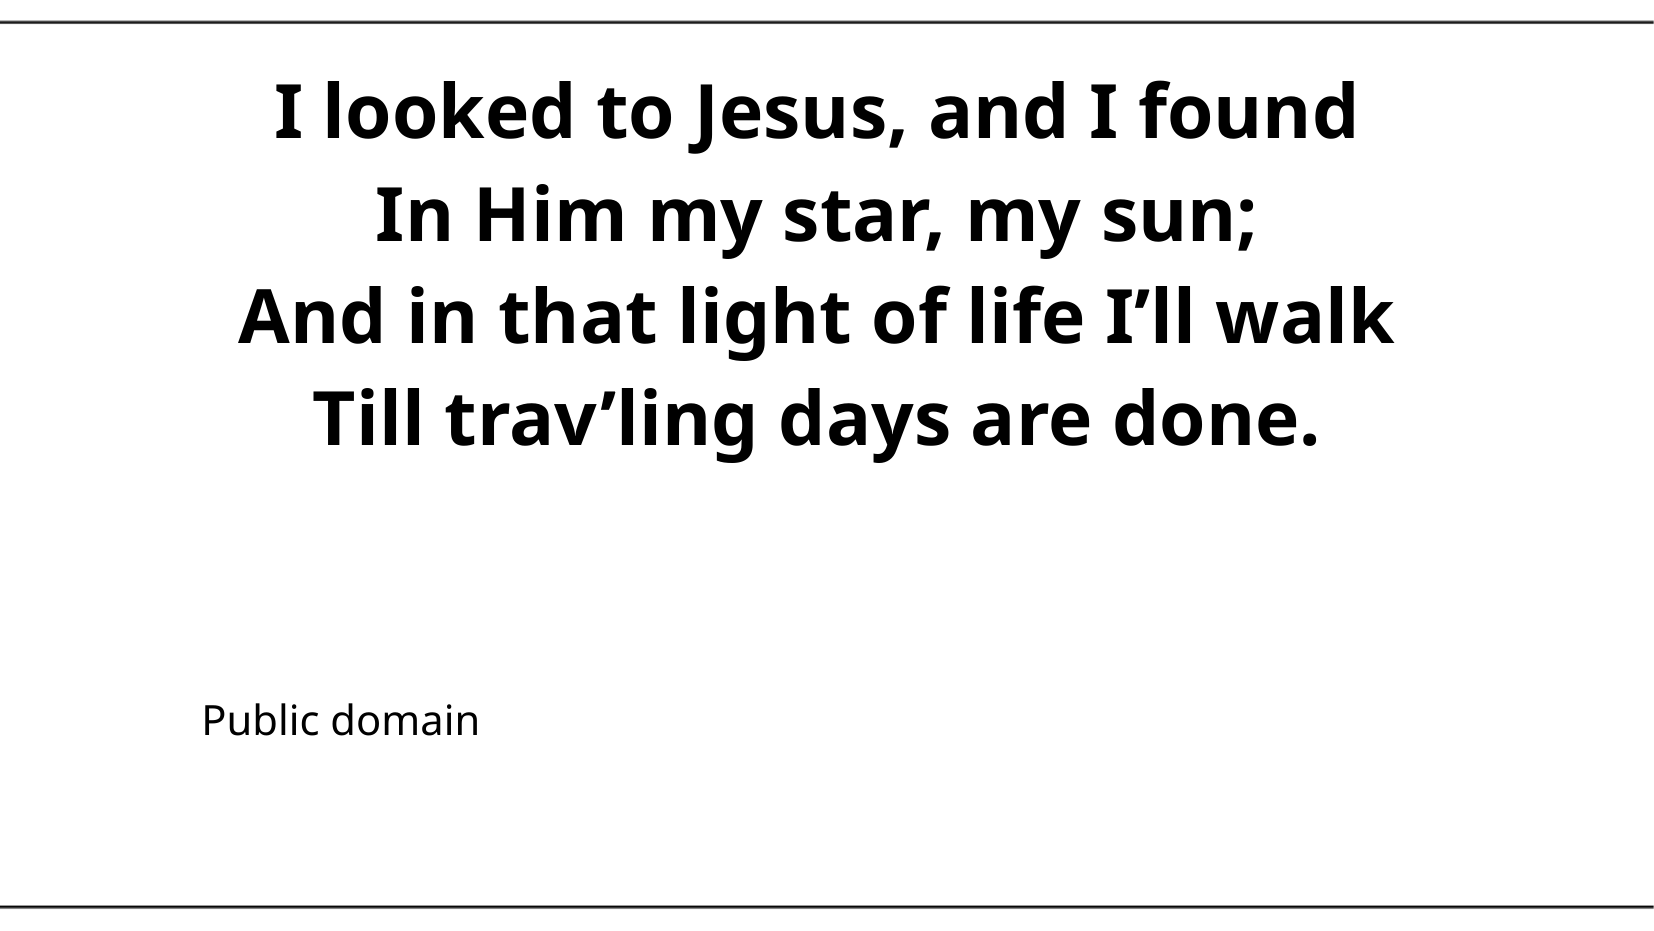

I looked to Jesus, and I found
In Him my star, my sun;
And in that light of life I’ll walk
Till trav’ling days are done.
 Public domain